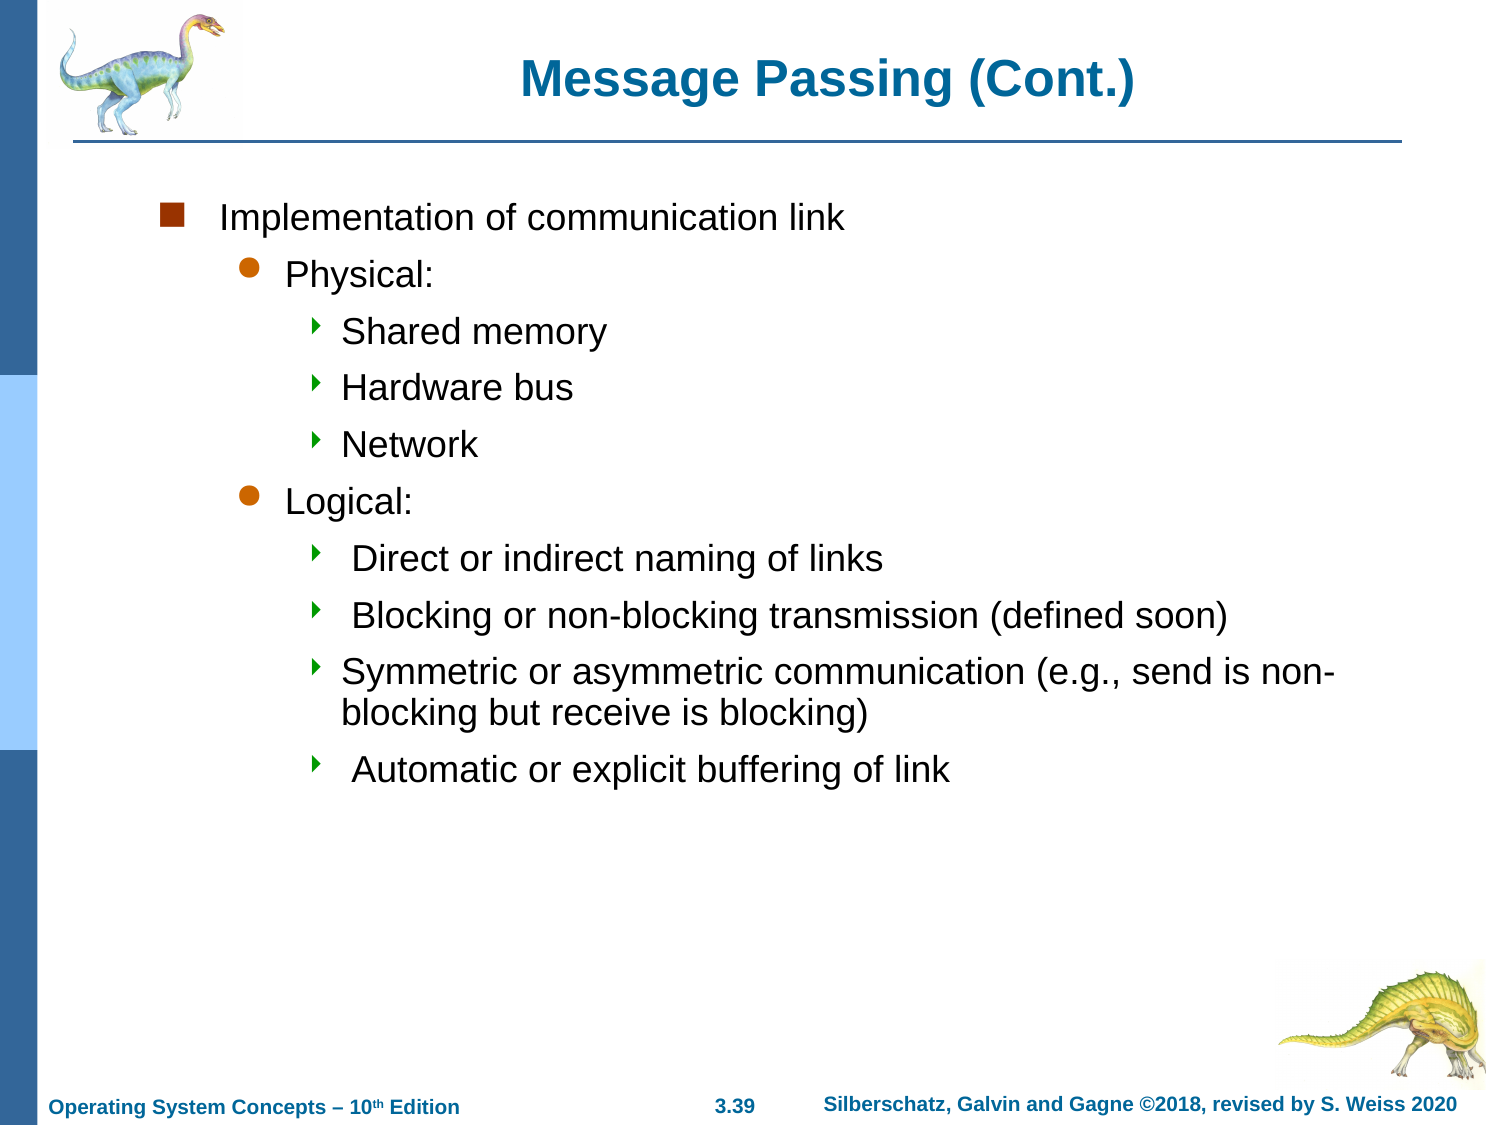

# Message Passing (Cont.)
Implementation of communication link
Physical:
Shared memory
Hardware bus
Network
Logical:
 Direct or indirect naming of links
 Blocking or non-blocking transmission (defined soon)
Symmetric or asymmetric communication (e.g., send is non-blocking but receive is blocking)
 Automatic or explicit buffering of link